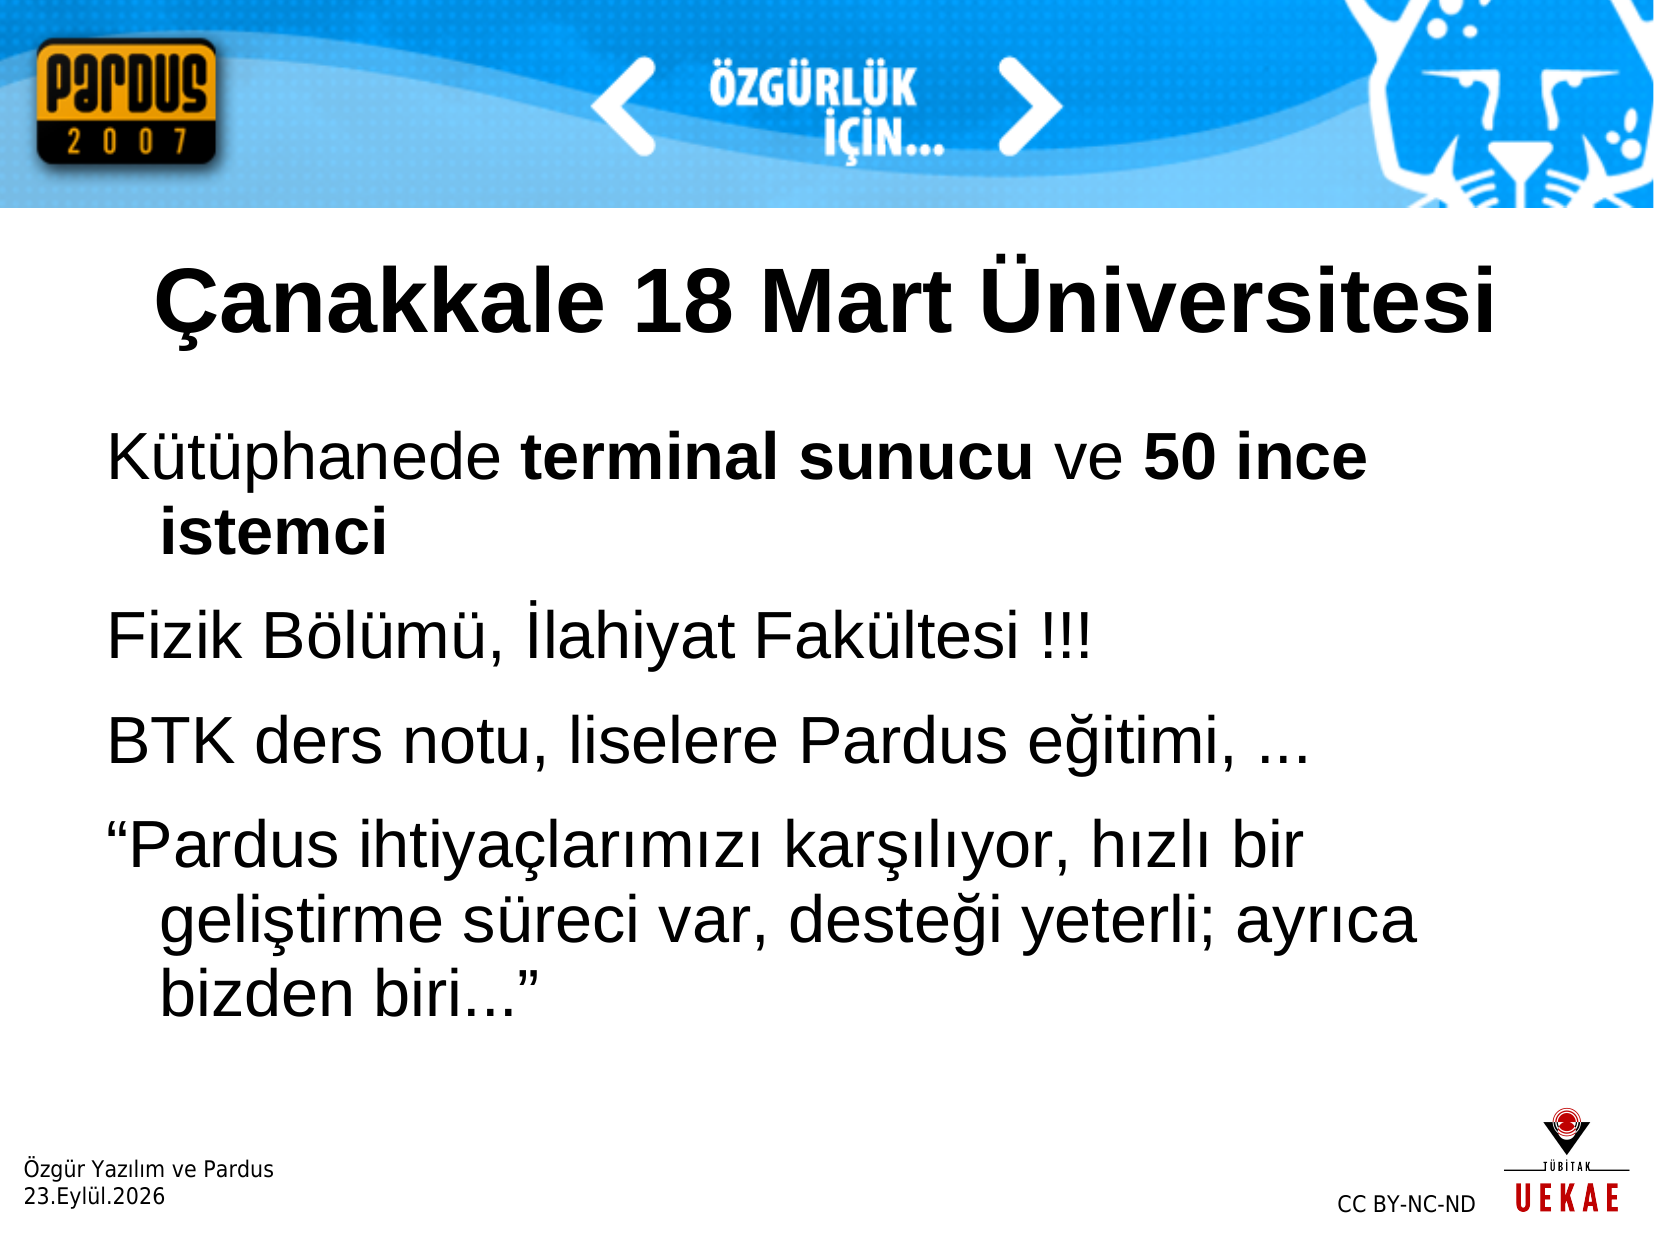

# Çanakkale 18 Mart Üniversitesi
Kütüphanede terminal sunucu ve 50 ince istemci
Fizik Bölümü, İlahiyat Fakültesi !!!
BTK ders notu, liselere Pardus eğitimi, ...
“Pardus ihtiyaçlarımızı karşılıyor, hızlı bir geliştirme süreci var, desteği yeterli; ayrıca bizden biri...”